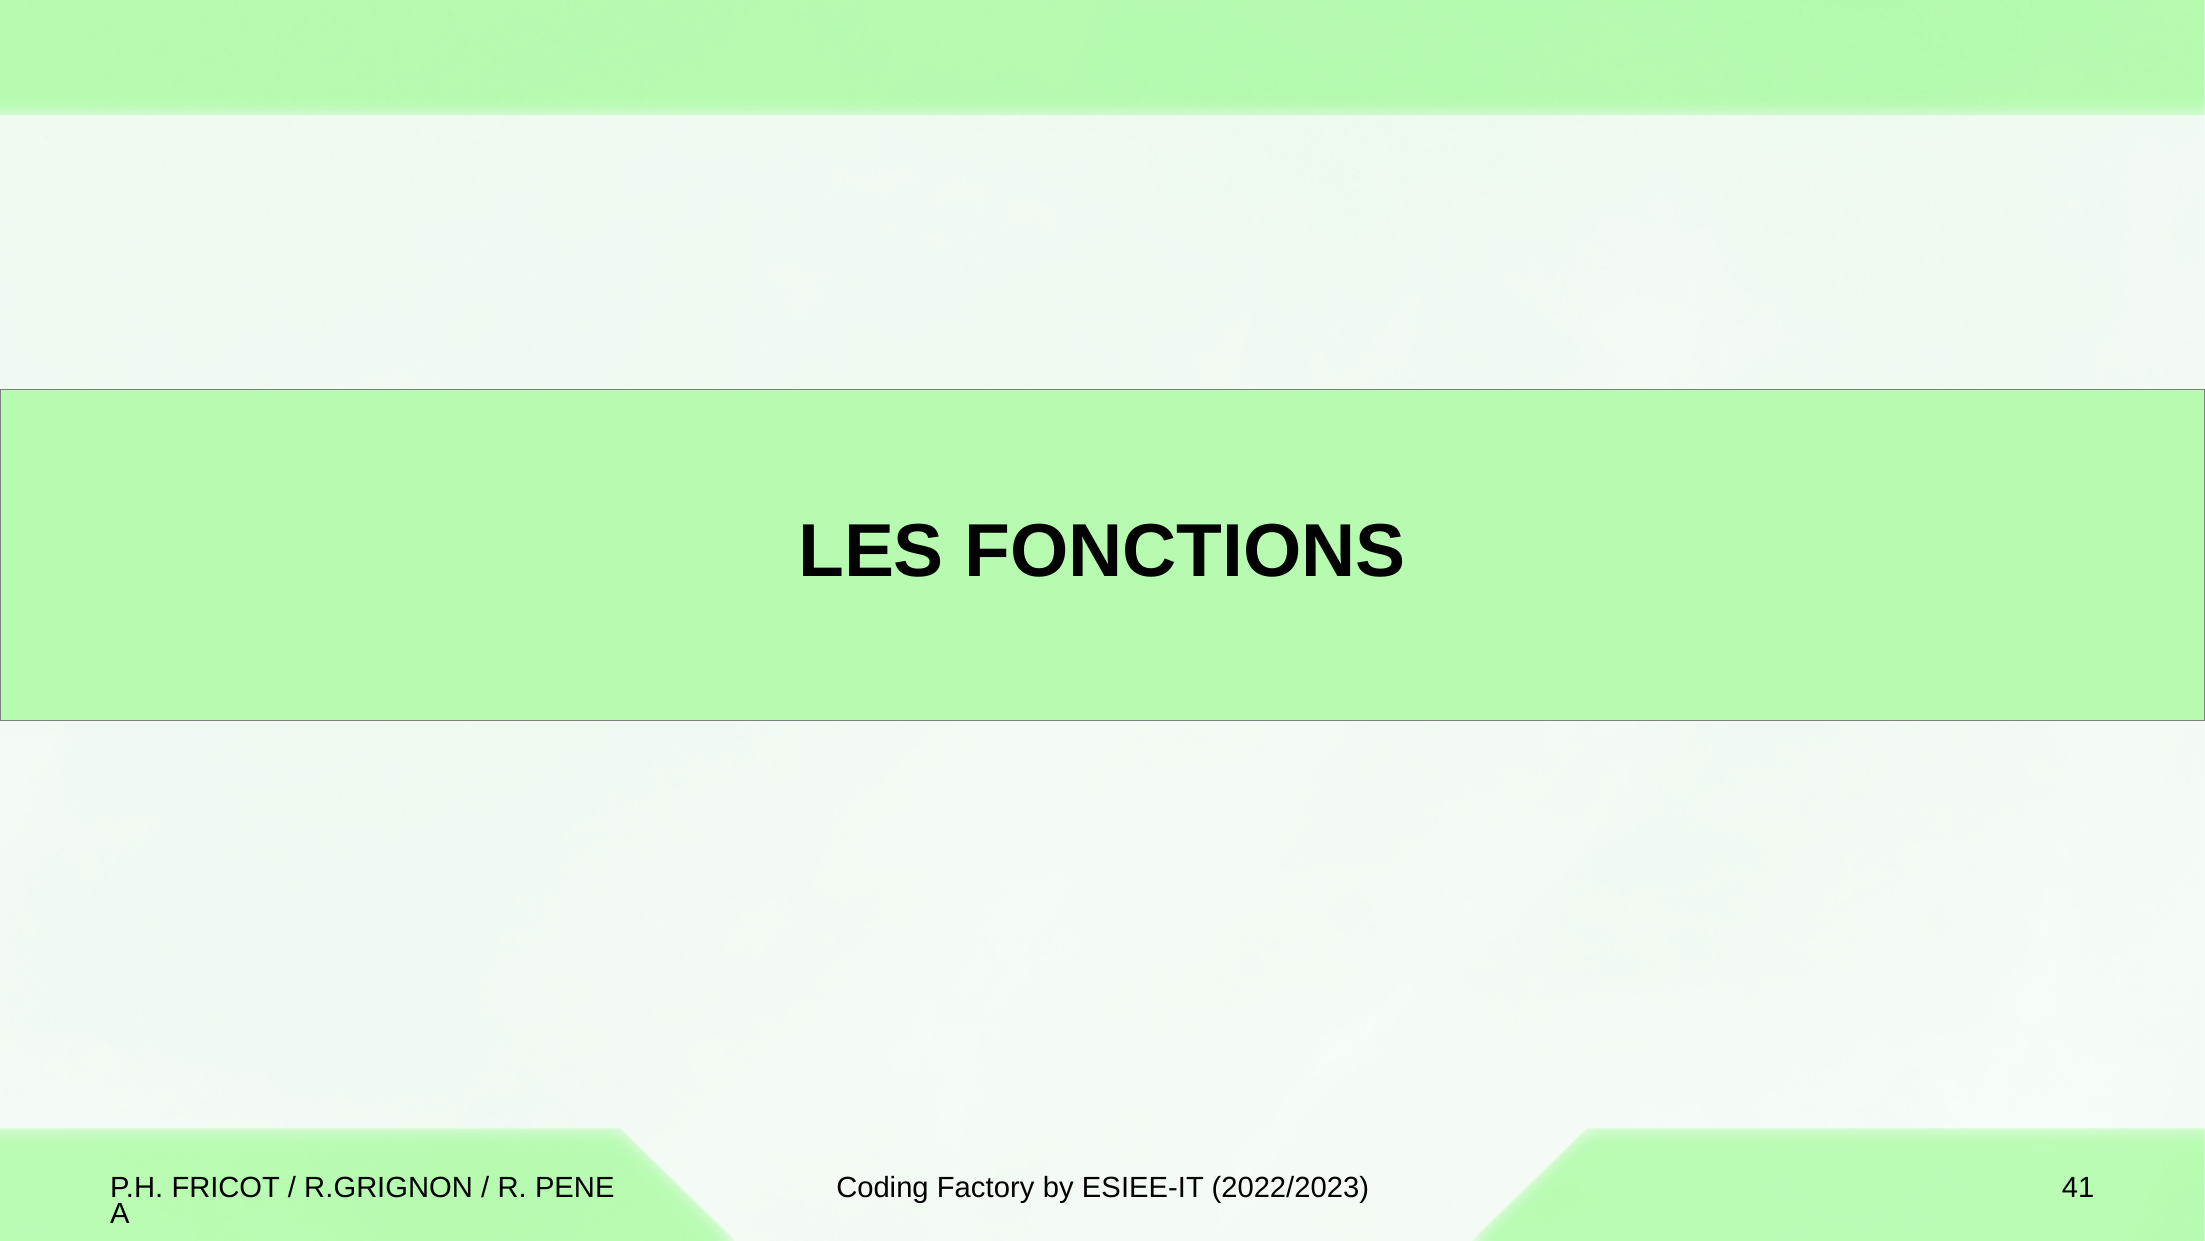

# LES FONCTIONS
P.H. FRICOT / R.GRIGNON / R. PENEA
Coding Factory by ESIEE-IT (2022/2023)
41